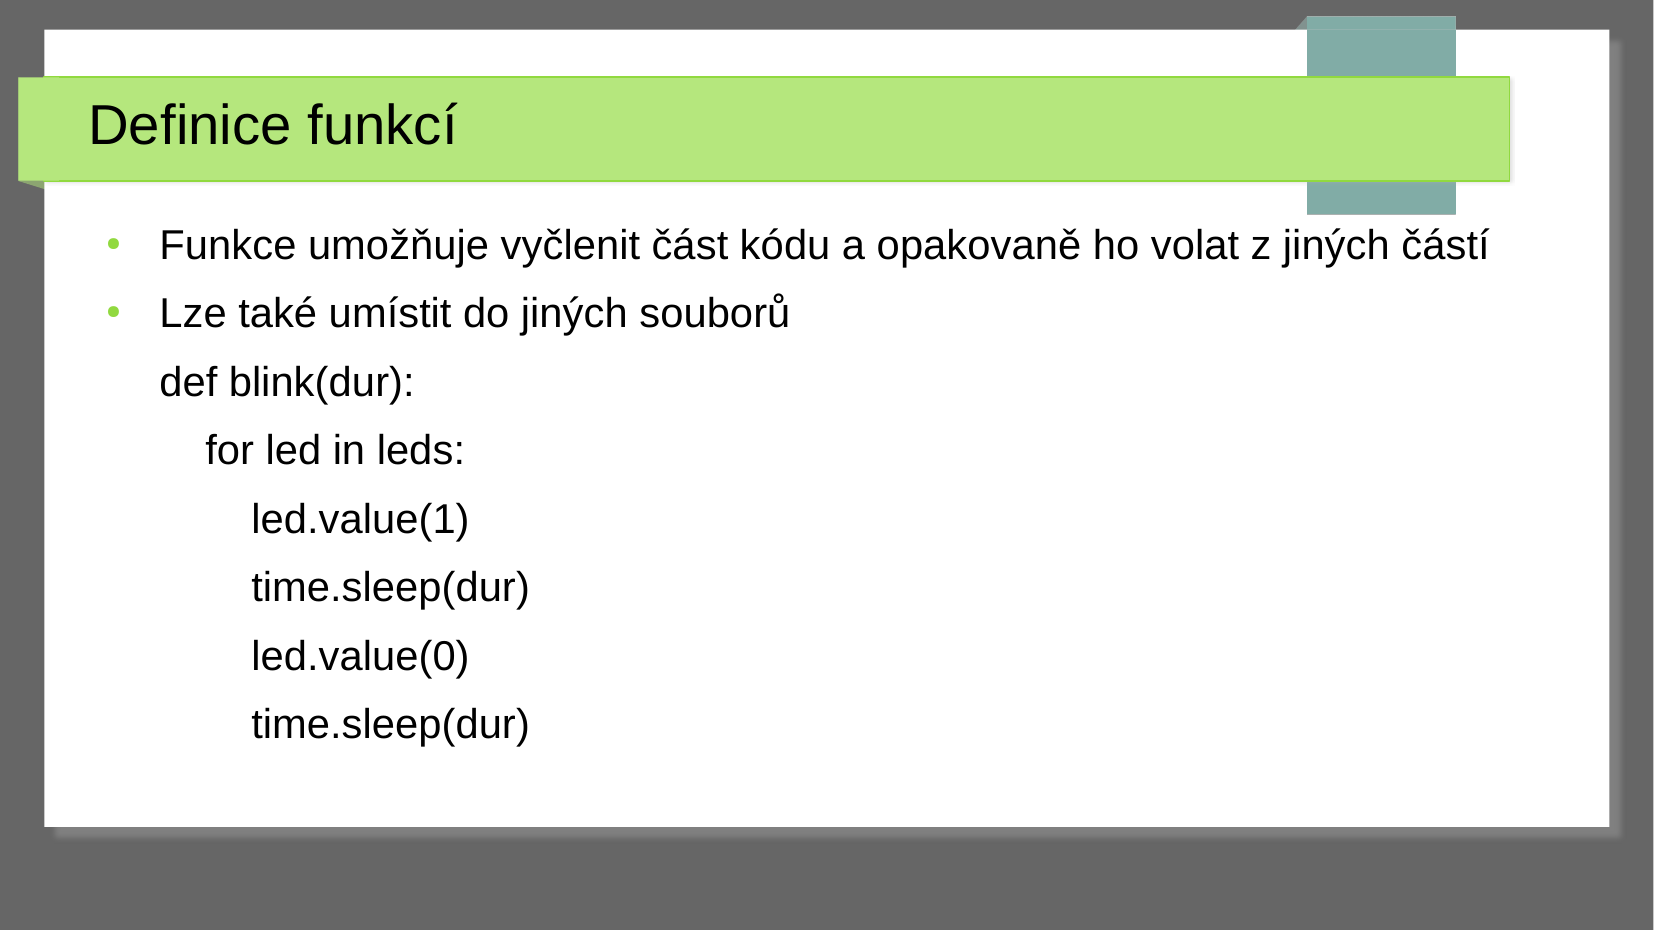

# Definice funkcí
Funkce umožňuje vyčlenit část kódu a opakovaně ho volat z jiných částí
Lze také umístit do jiných souborů
def blink(dur):
 for led in leds:
 led.value(1)
 time.sleep(dur)
 led.value(0)
 time.sleep(dur)